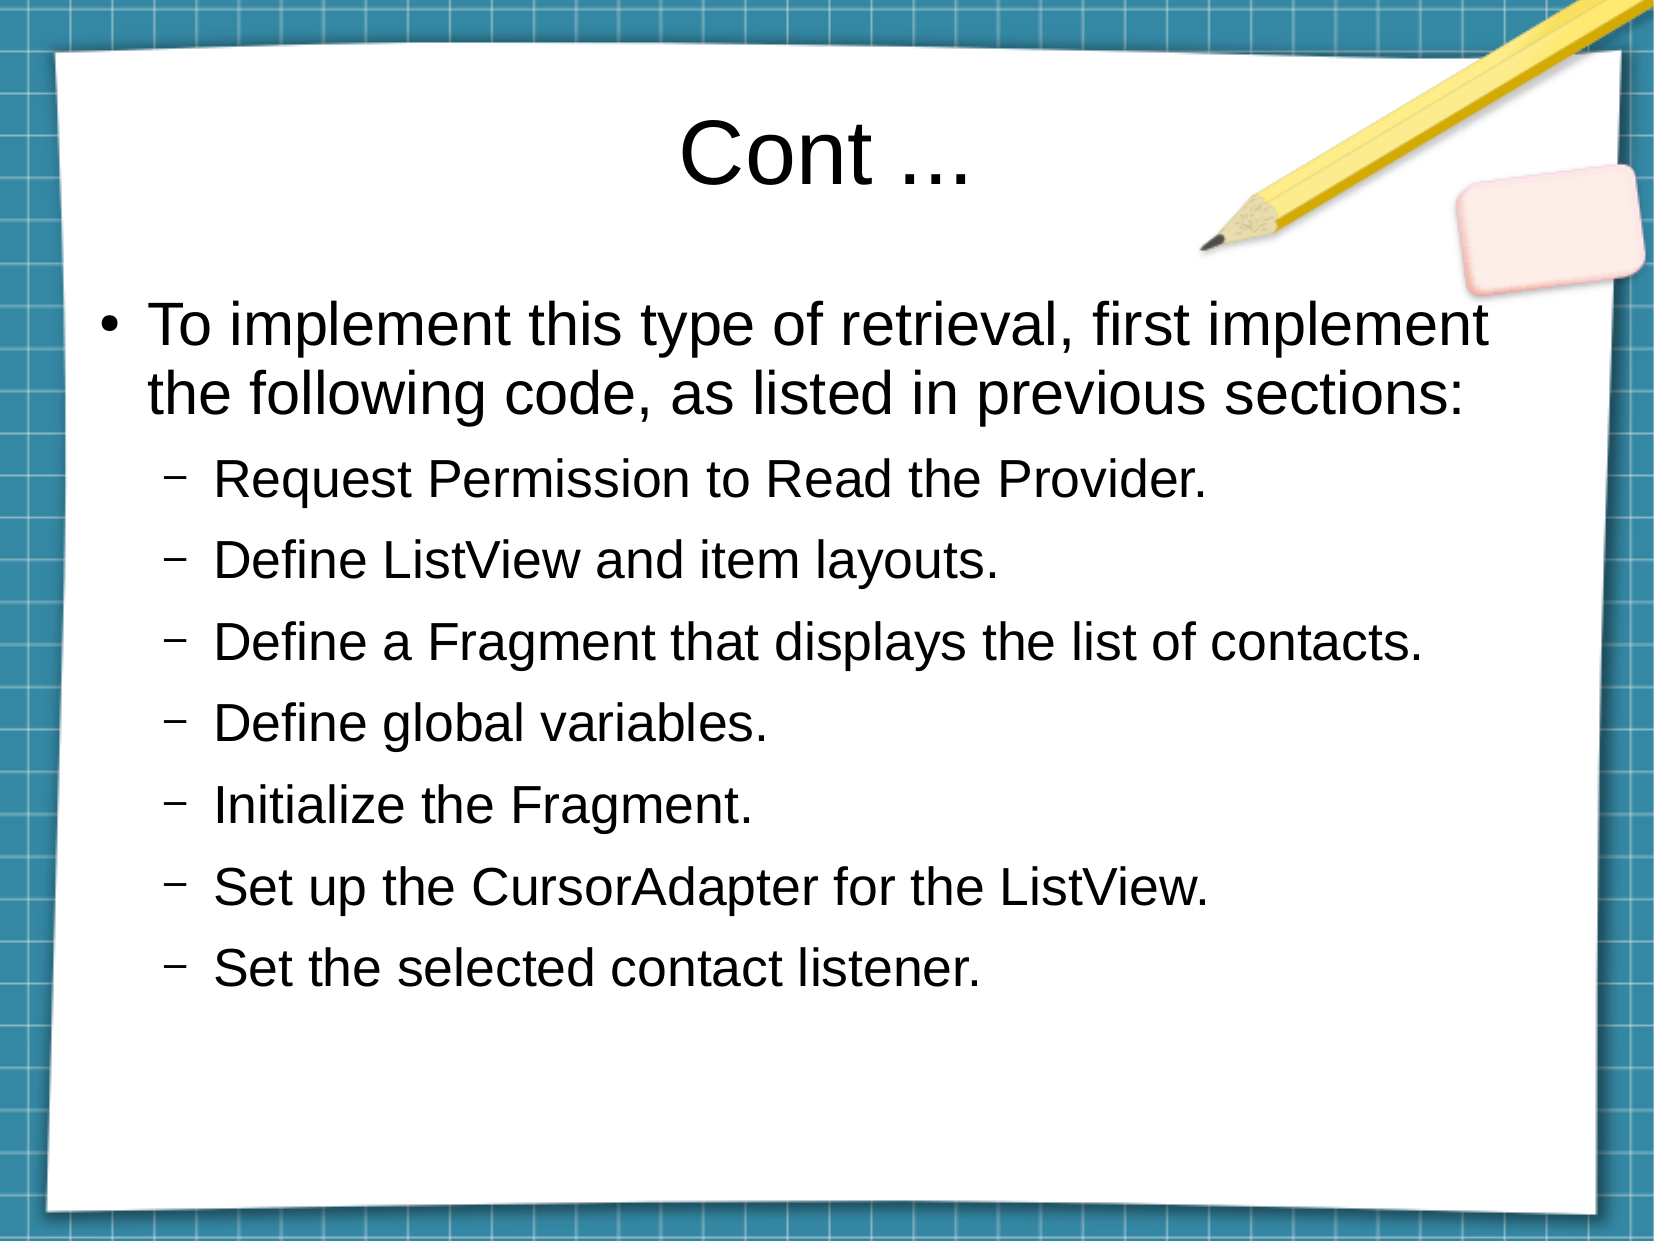

# Cont ...
To implement this type of retrieval, first implement the following code, as listed in previous sections:
Request Permission to Read the Provider.
Define ListView and item layouts.
Define a Fragment that displays the list of contacts.
Define global variables.
Initialize the Fragment.
Set up the CursorAdapter for the ListView.
Set the selected contact listener.